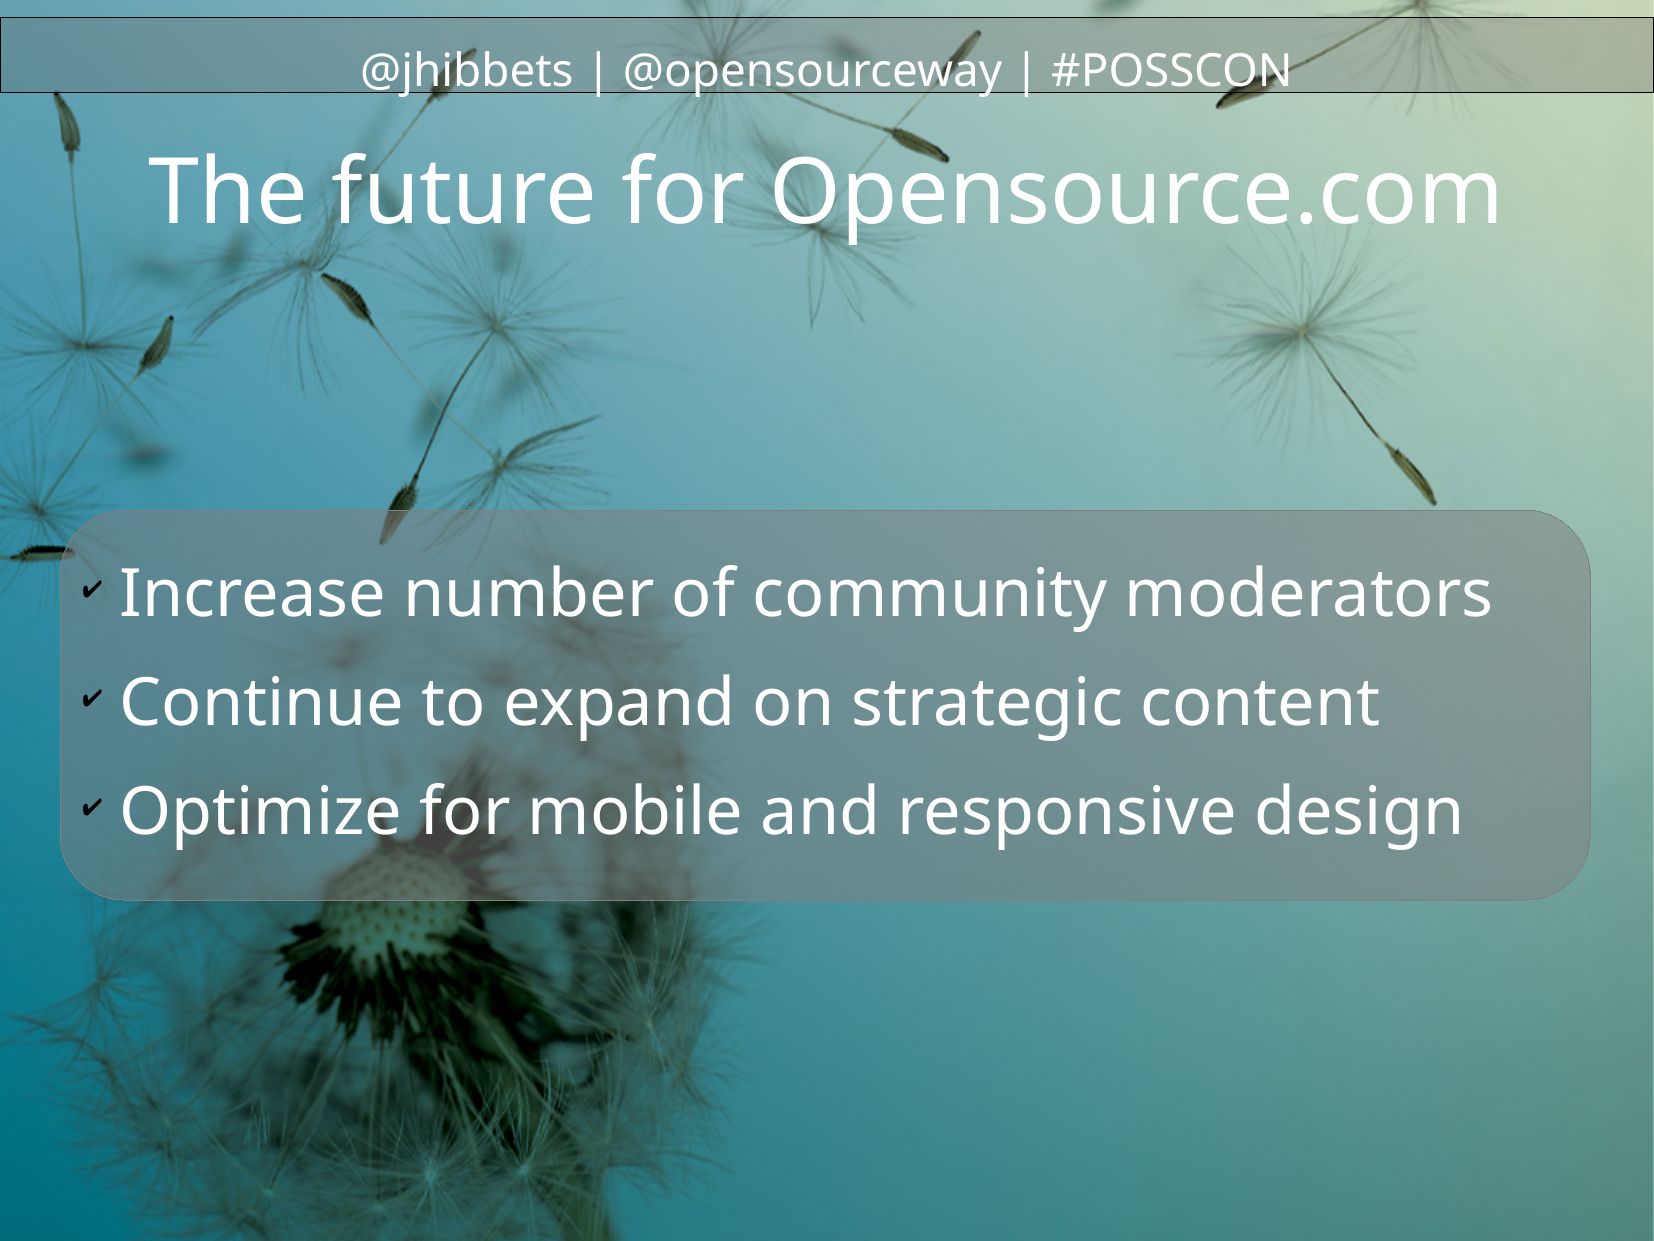

# The future for Opensource.com
 Increase number of community moderators
 Continue to expand on strategic content
 Optimize for mobile and responsive design